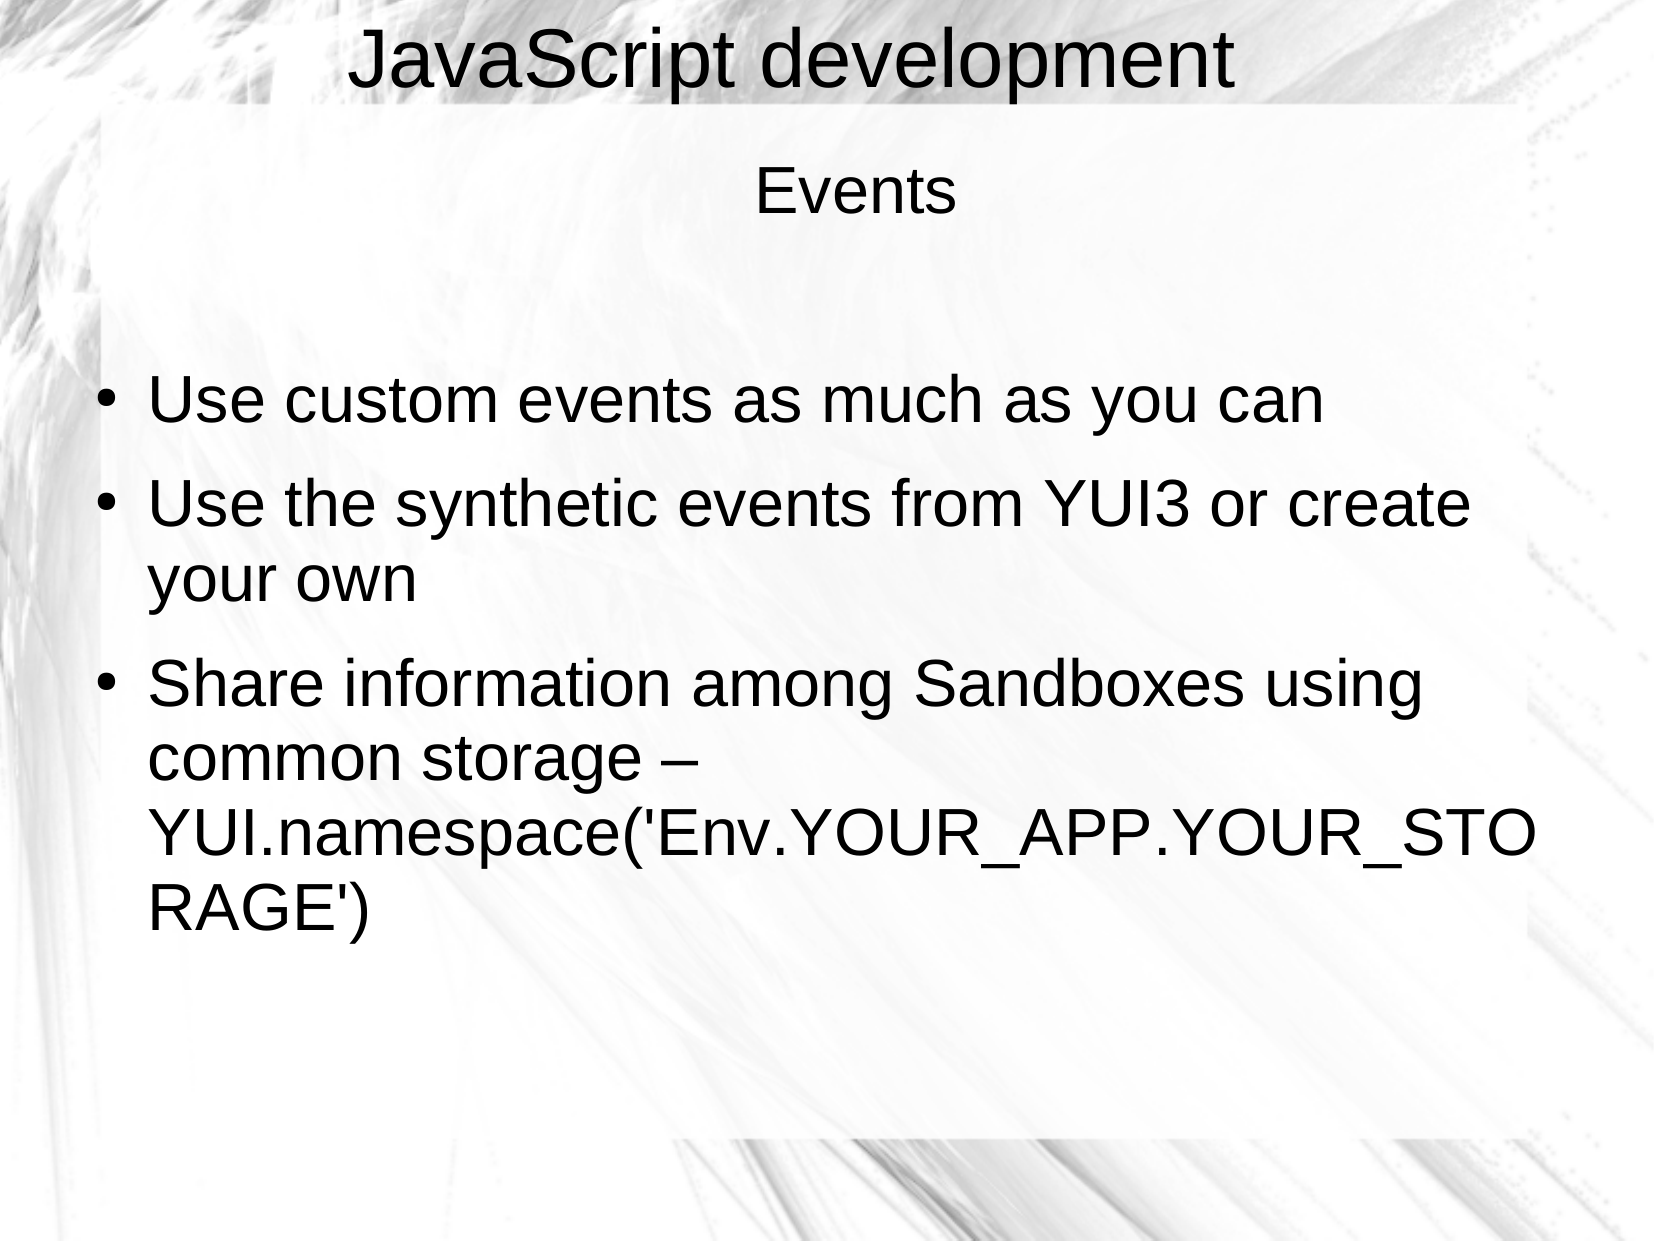

# JavaScript development
Events
Use custom events as much as you can
Use the synthetic events from YUI3 or create your own
Share information among Sandboxes using common storage – YUI.namespace('Env.YOUR_APP.YOUR_STORAGE')